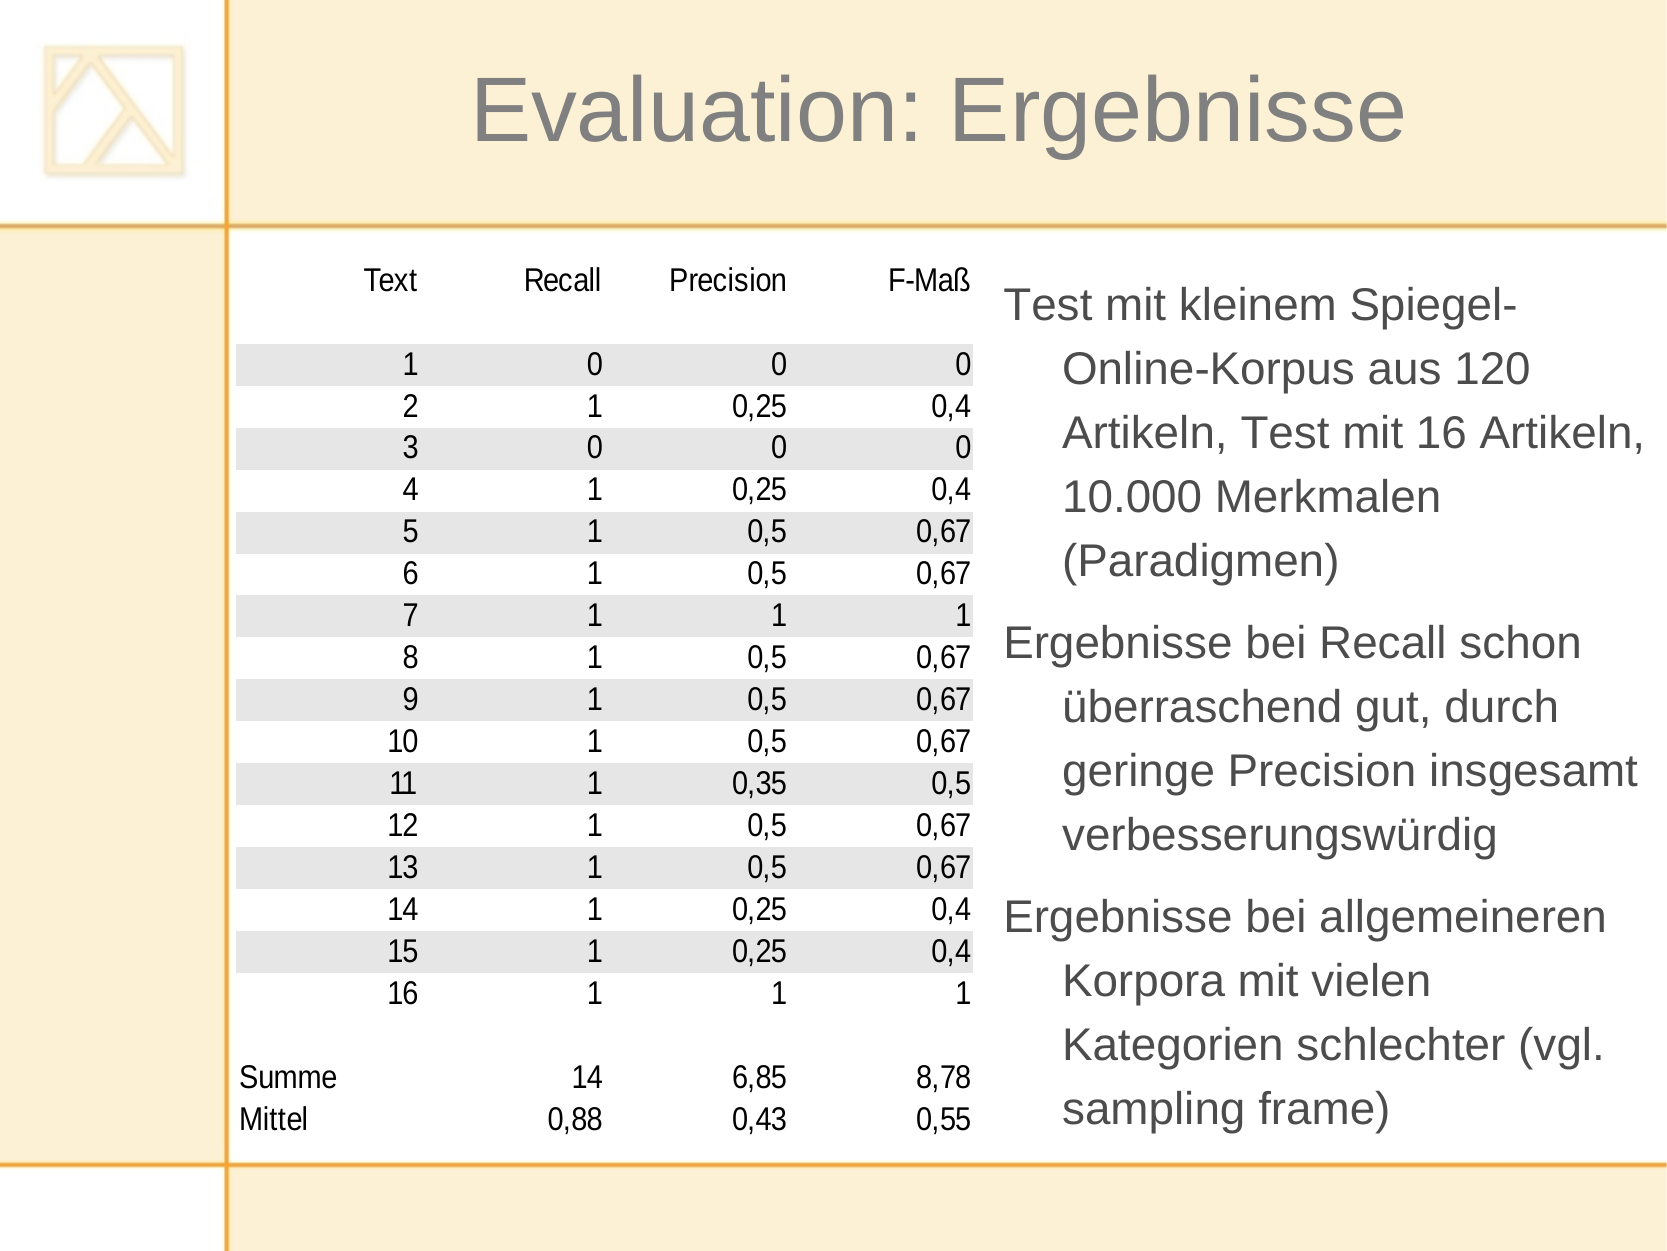

# Evaluation: Ergebnisse
Test mit kleinem Spiegel-Online-Korpus aus 120 Artikeln, Test mit 16 Artikeln, 10.000 Merkmalen (Paradigmen)
Ergebnisse bei Recall schon überraschend gut, durch geringe Precision insgesamt verbesserungswürdig
Ergebnisse bei allgemeineren Korpora mit vielen Kategorien schlechter (vgl. sampling frame)